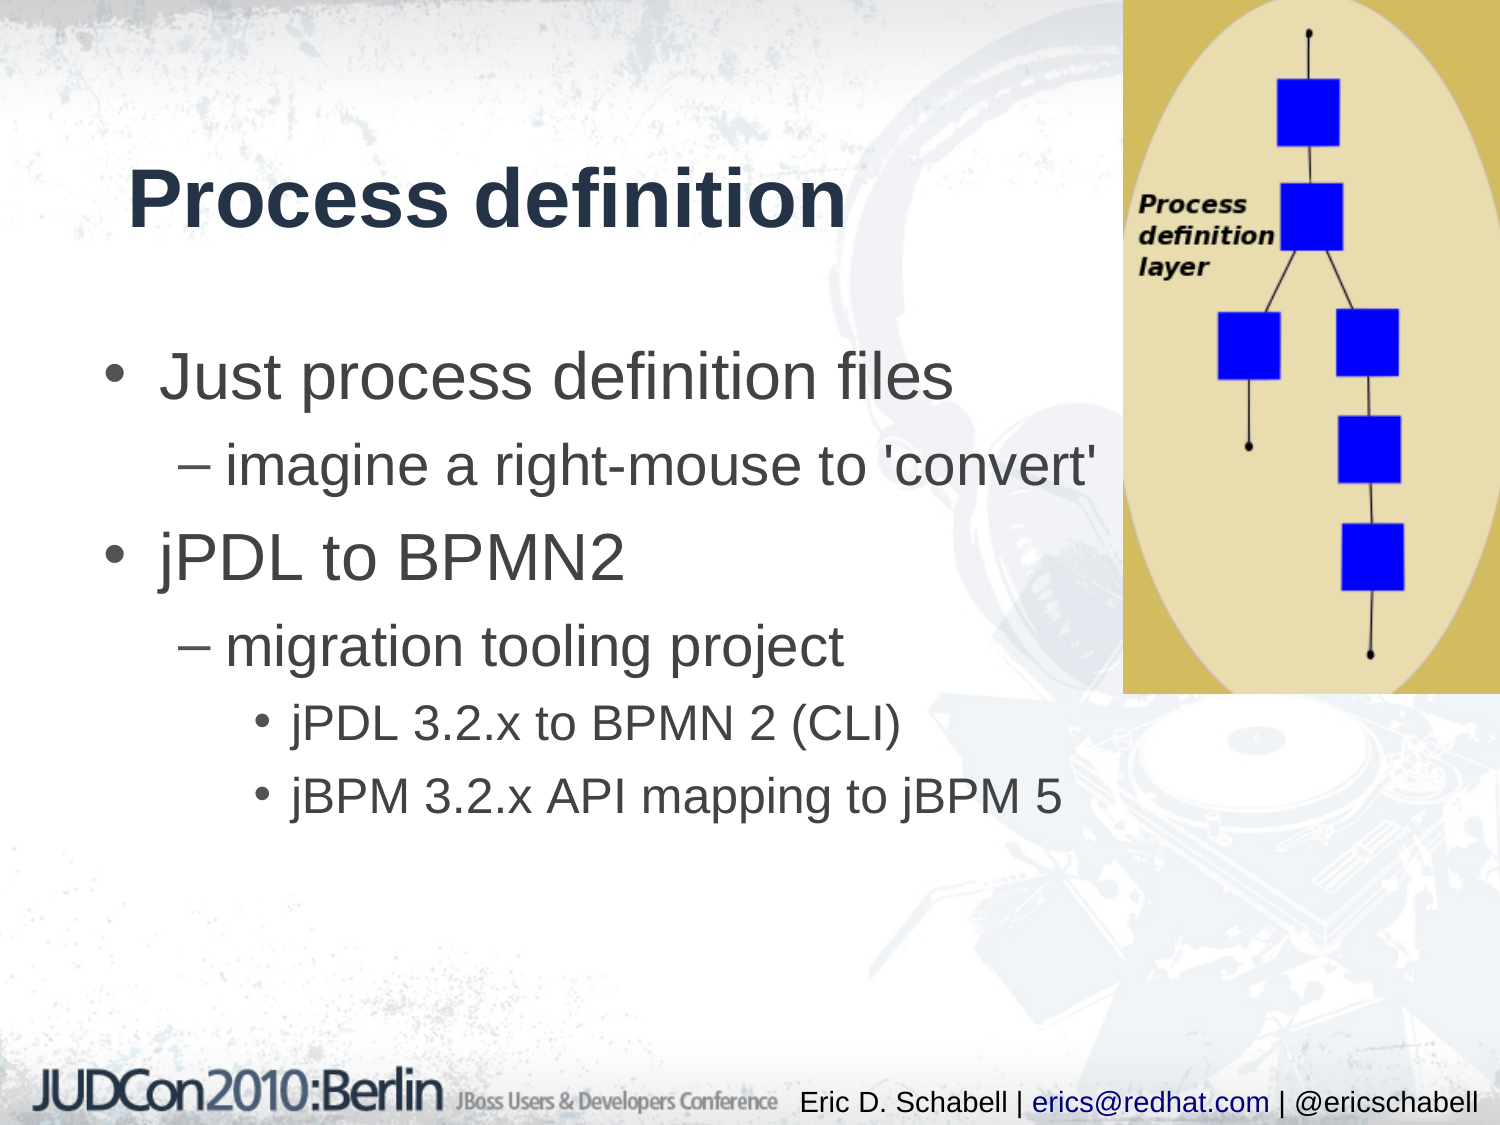

# Process definition
Just process definition files
imagine a right-mouse to 'convert'
jPDL to BPMN2
migration tooling project
jPDL 3.2.x to BPMN 2 (CLI)
jBPM 3.2.x API mapping to jBPM 5